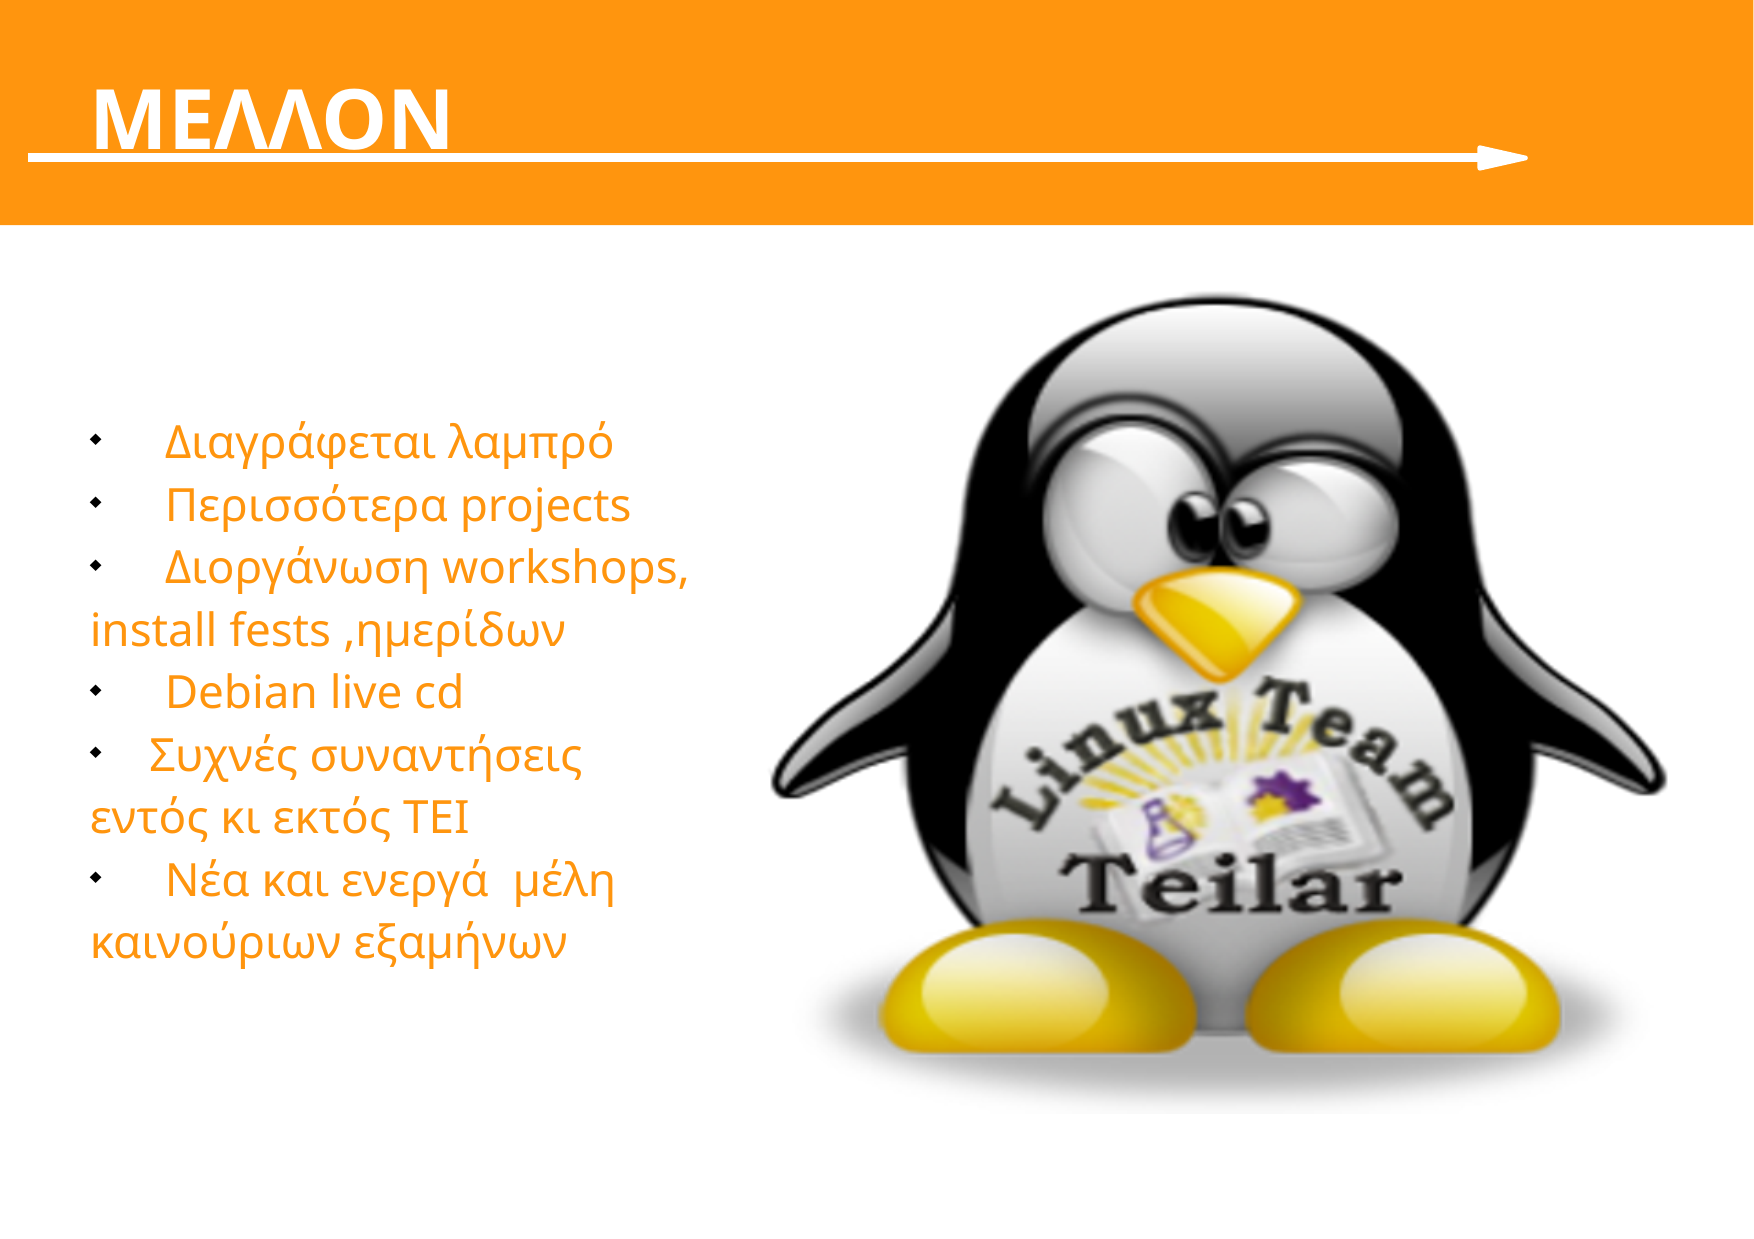

ΜΕΛΛΟΝ
	Διαγράφεται λαμπρό
 	Περισσότερα projects
 	Διοργάνωση workshops, install fests ,ημερίδων
 	Debian live cd
 Συχνές συναντήσεις εντός κι εκτός ΤΕΙ
 	Νέα και ενεργά μέλη καινούριων εξαμήνων